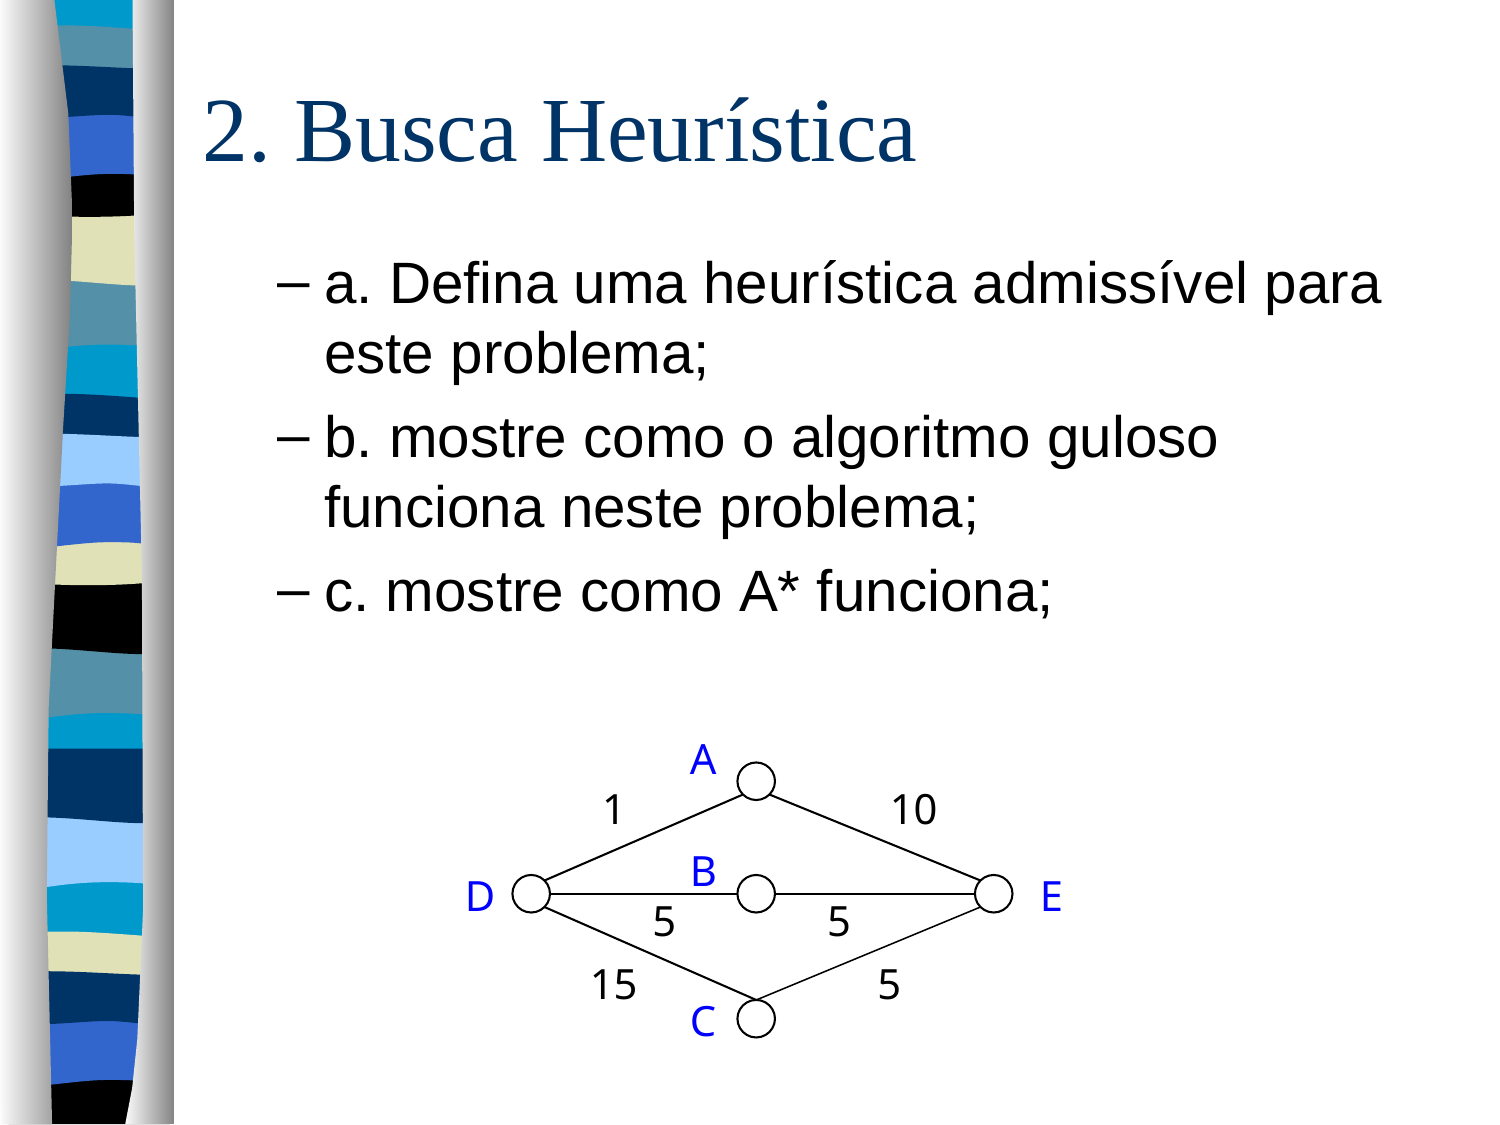

# 2. Busca Heurística
a. Defina uma heurística admissível para este problema;
b. mostre como o algoritmo guloso funciona neste problema;
c. mostre como A* funciona;
A
1
10
B
D
E
5
5
15
5
C